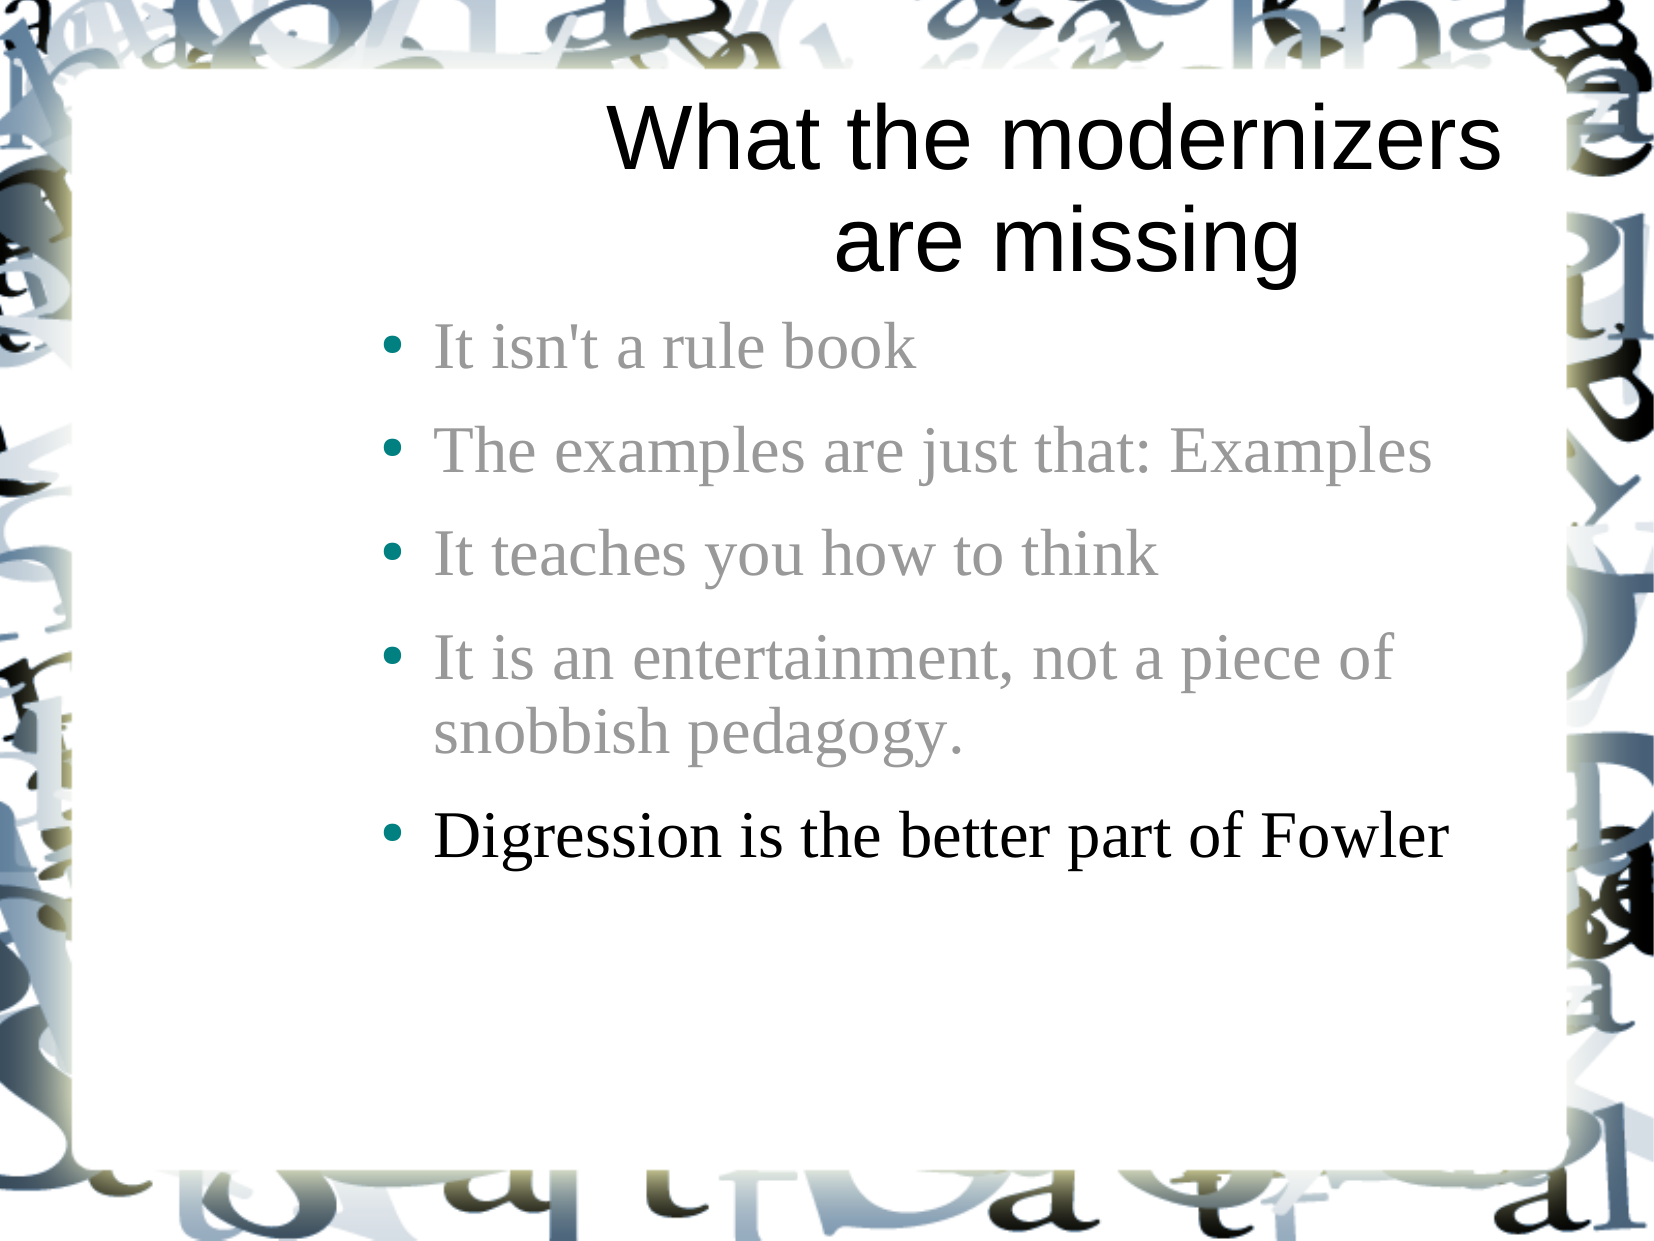

# What the modernizers are missing
It isn't a rule book
The examples are just that: Examples
It teaches you how to think
It is an entertainment, not a piece of snobbish pedagogy.
Digression is the better part of Fowler